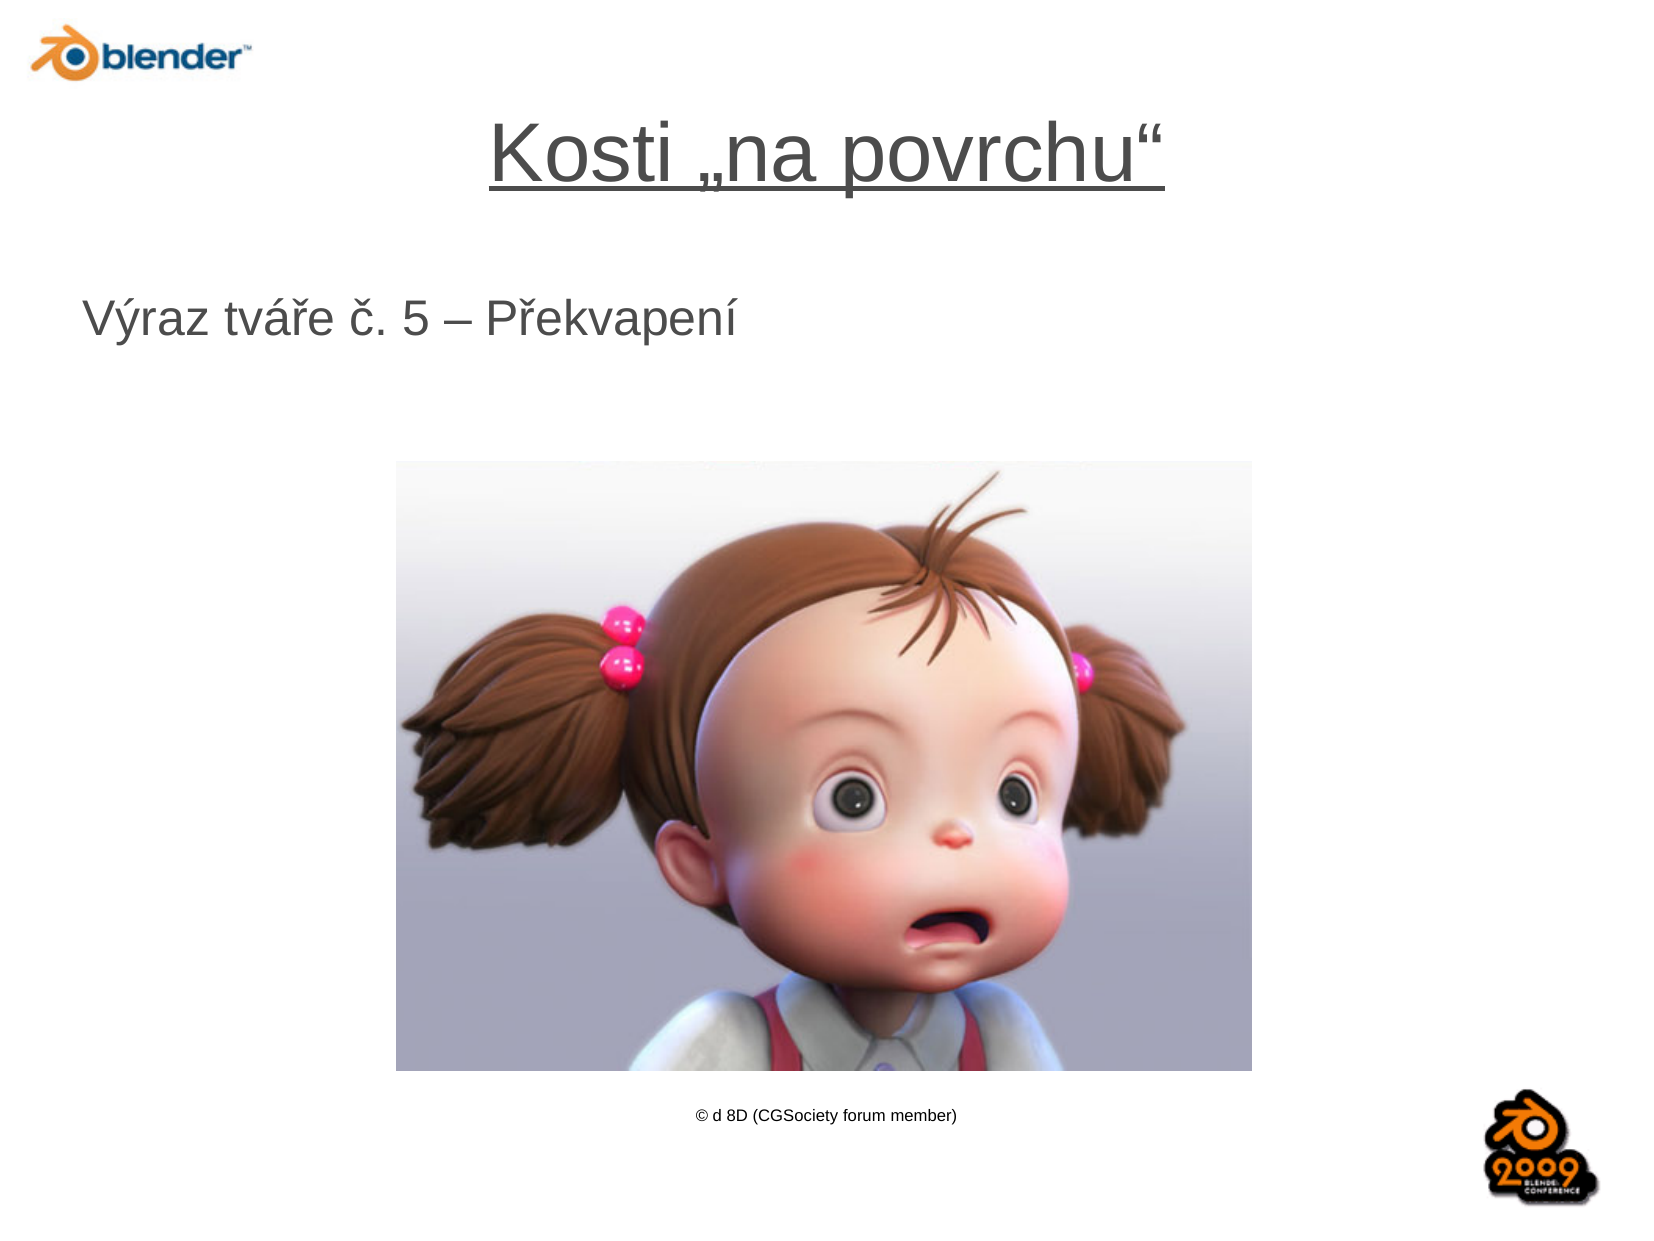

# Kosti „na povrchu“
Výraz tváře č. 5 – Překvapení
© d 8D (CGSociety forum member)